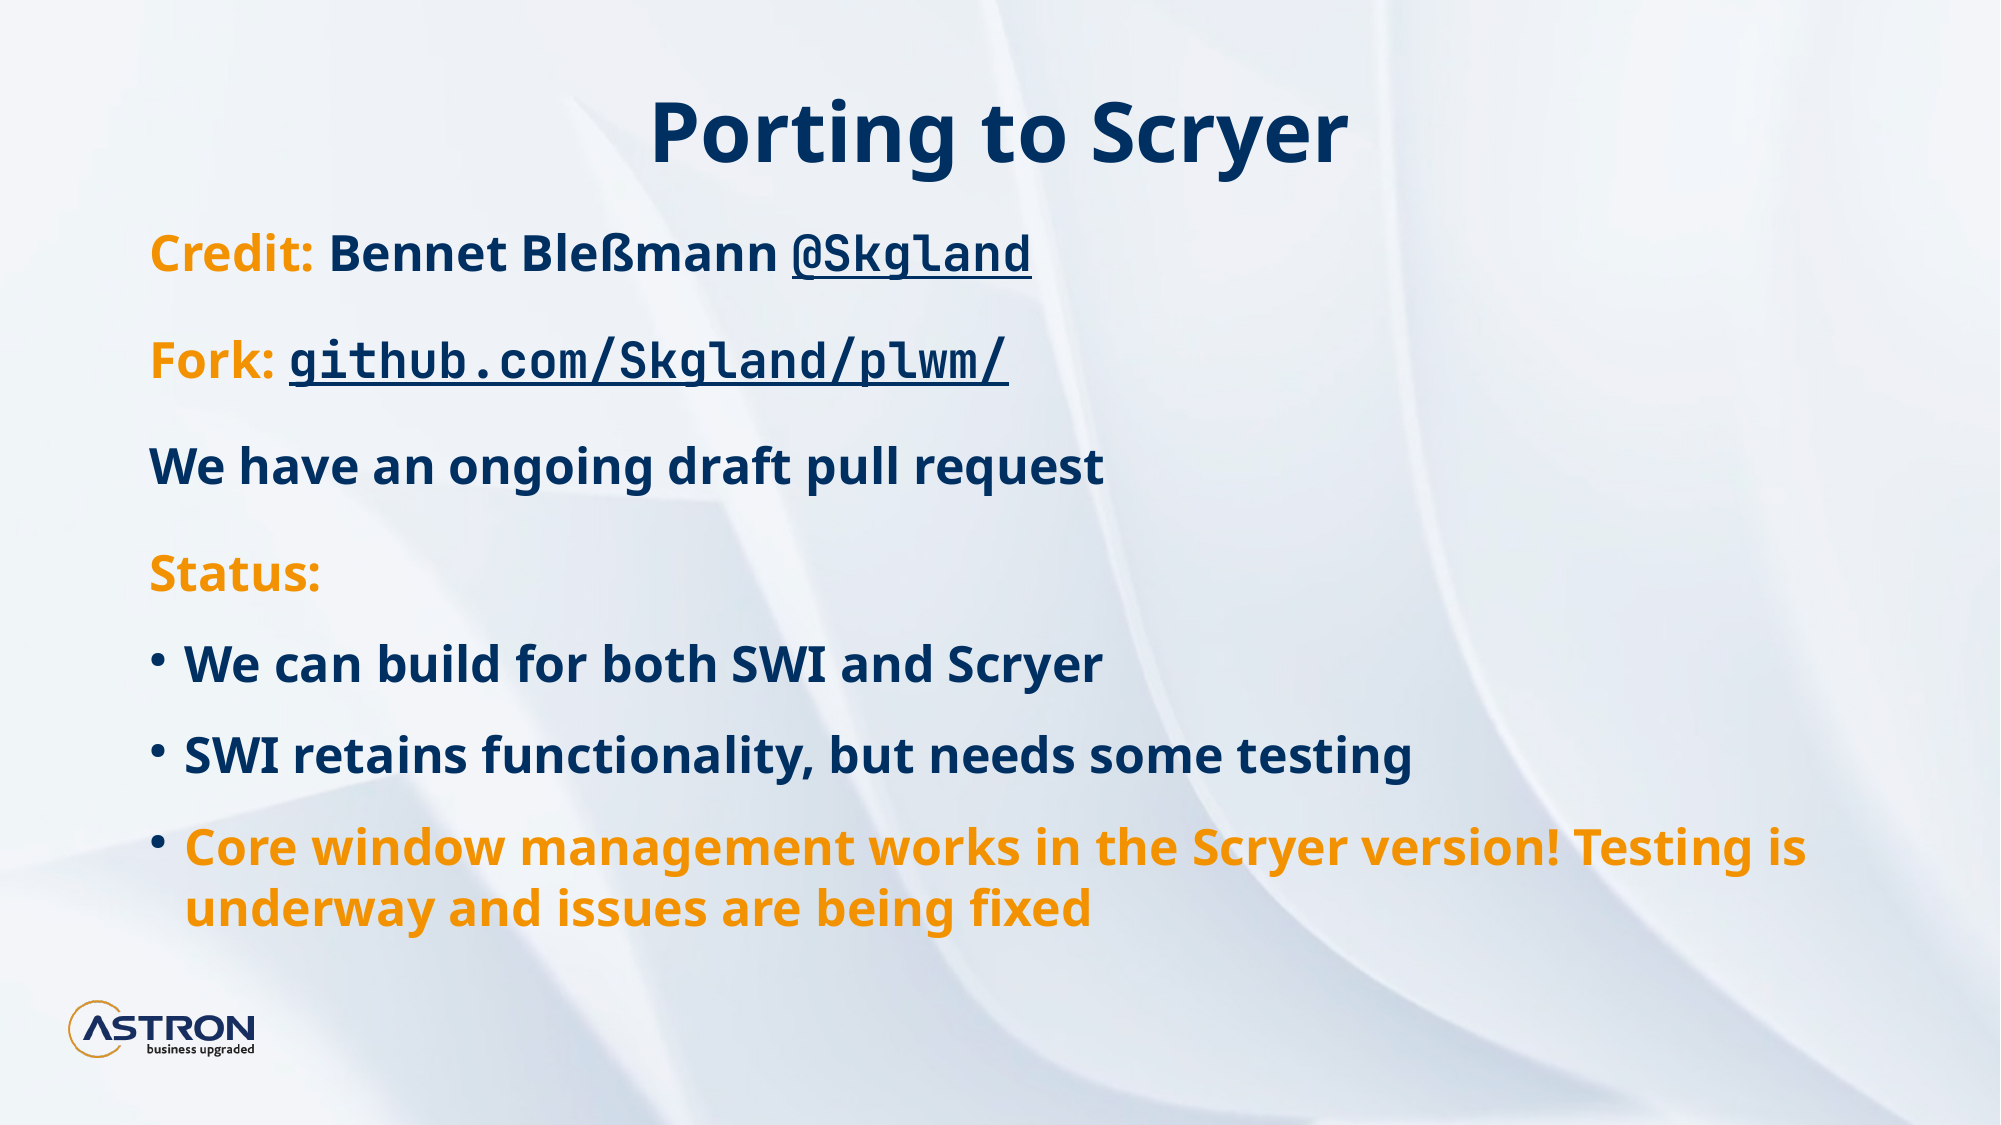

# Porting to Scryer
Credit: Bennet Bleßmann @Skgland
Fork: github.com/Skgland/plwm/
We have an ongoing draft pull request
Status:
We can build for both SWI and Scryer
SWI retains functionality, but needs some testing
Core window management works in the Scryer version! Testing is underway and issues are being fixed